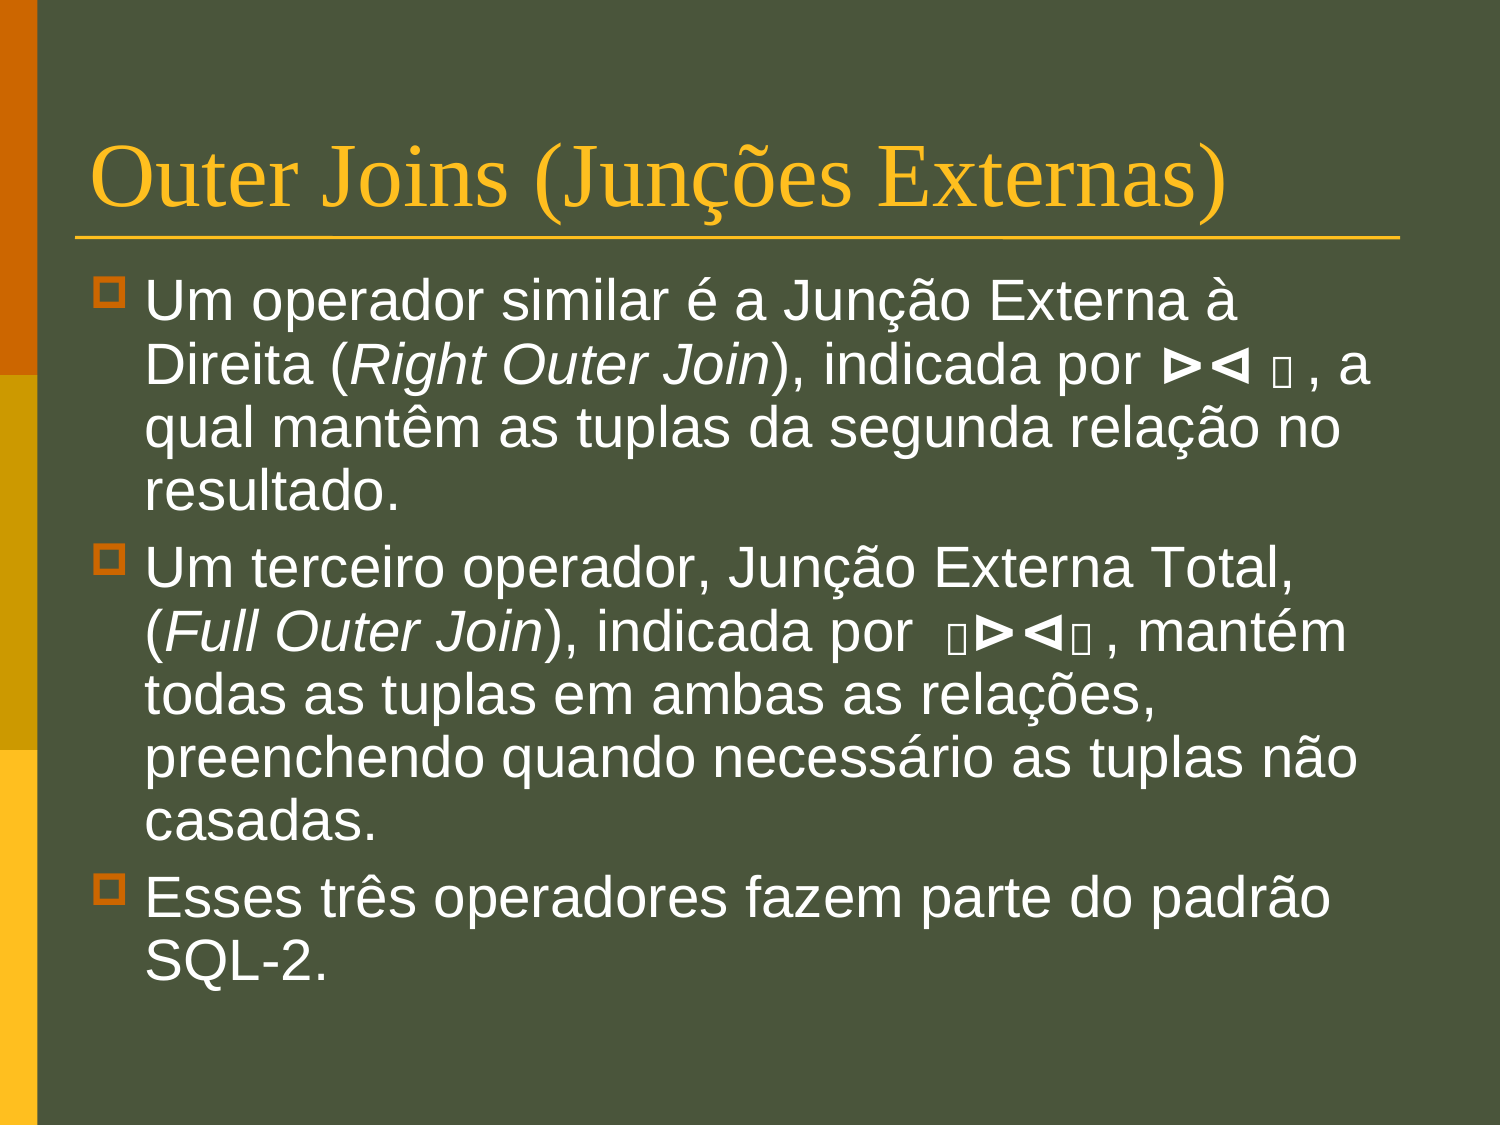

# Outer Joins (Junções Externas)‏
Um operador similar é a Junção Externa à Direita (Right Outer Join), indicada por ⊳⊲ᆖ, a qual mantêm as tuplas da segunda relação no resultado.
Um terceiro operador, Junção Externa Total, (Full Outer Join), indicada por ᆖ⊳⊲ᆖ, mantém todas as tuplas em ambas as relações, preenchendo quando necessário as tuplas não casadas.
Esses três operadores fazem parte do padrão SQL-2.